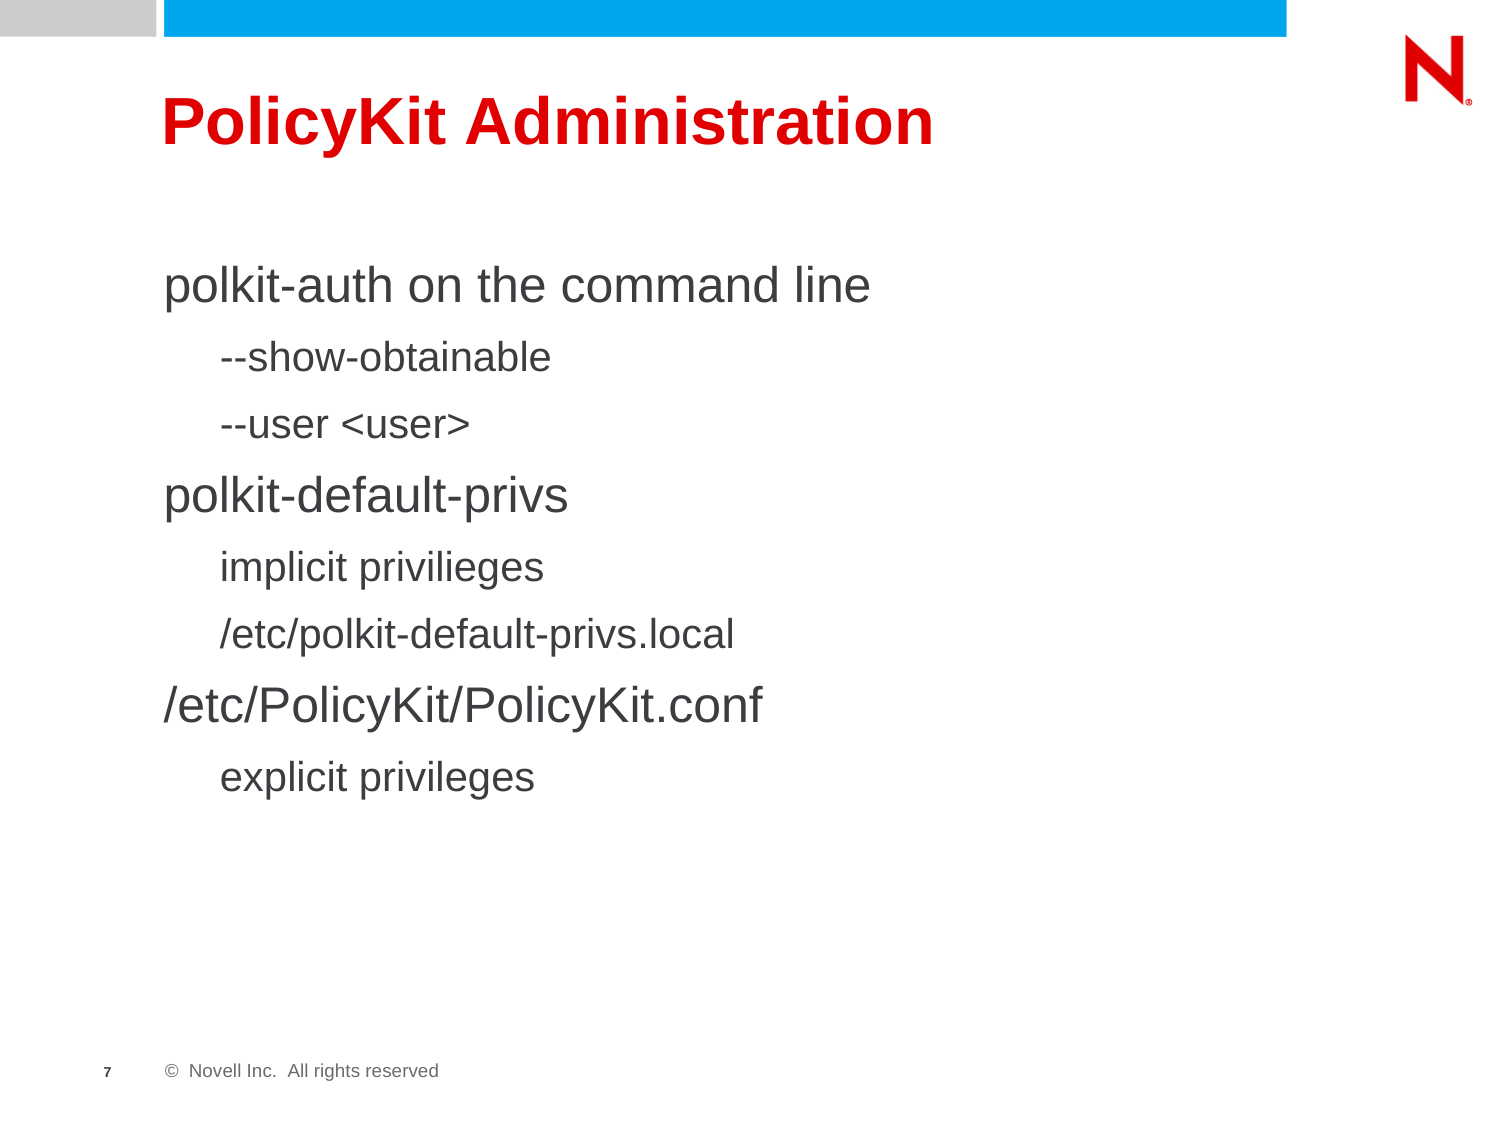

# PolicyKit Administration
polkit-auth on the command line
--show-obtainable
--user <user>
polkit-default-privs
implicit privilieges
/etc/polkit-default-privs.local
/etc/PolicyKit/PolicyKit.conf
explicit privileges